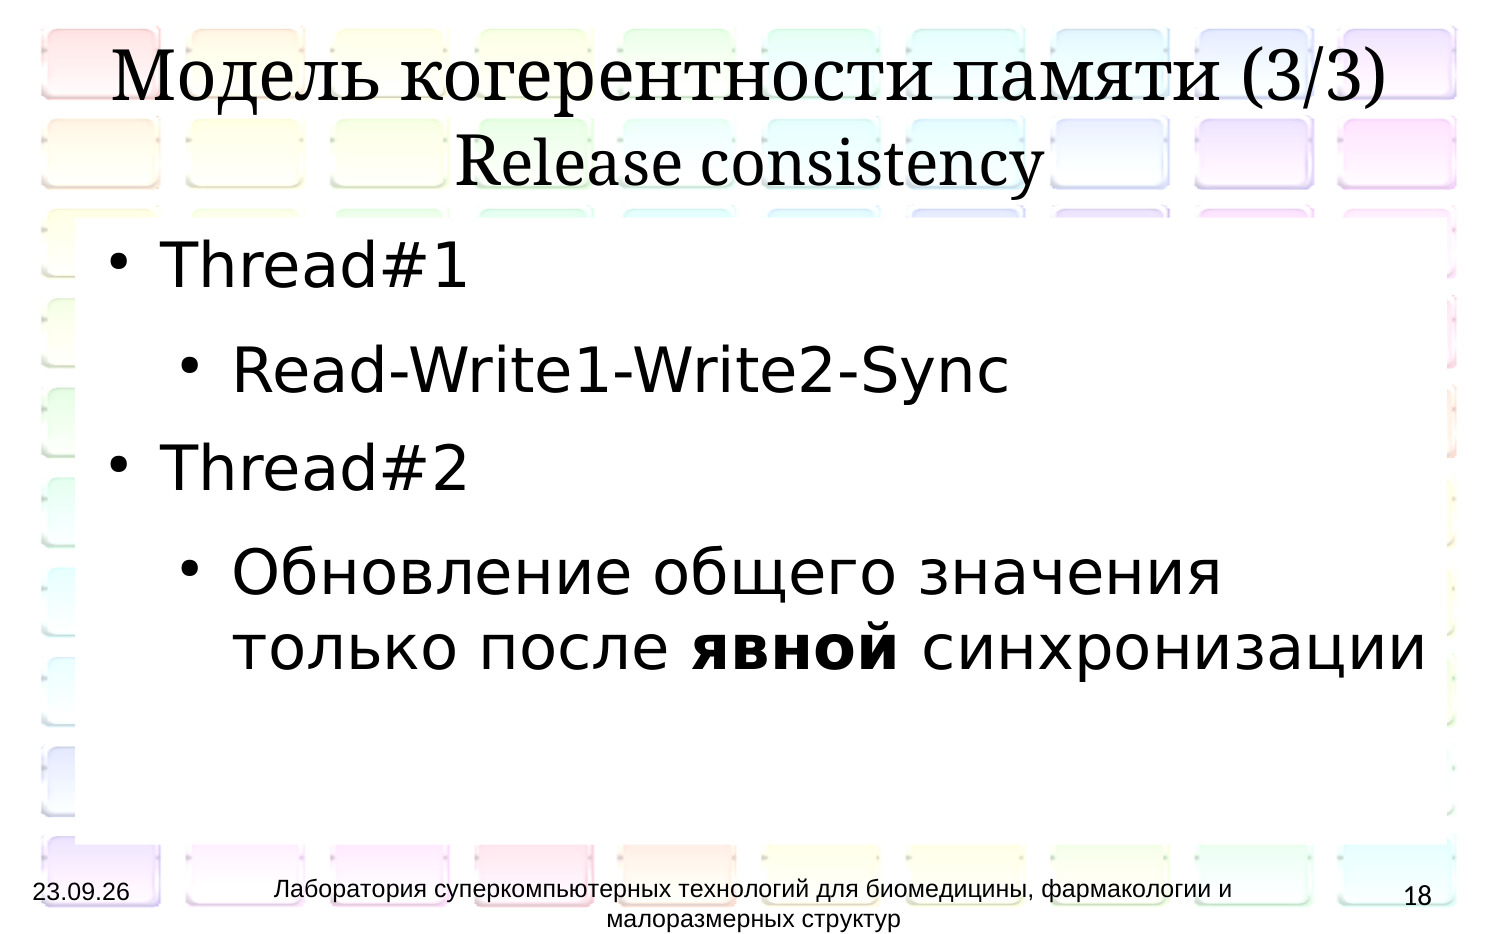

# Модель когерентности памяти (3/3) Release consistency
Thread#1
Read-Write1-Write2-Sync
Thread#2
Обновление общего значения только после явной синхронизации
Лаборатория суперкомпьютерных технологий для биомедицины, фармакологии и малоразмерных структур